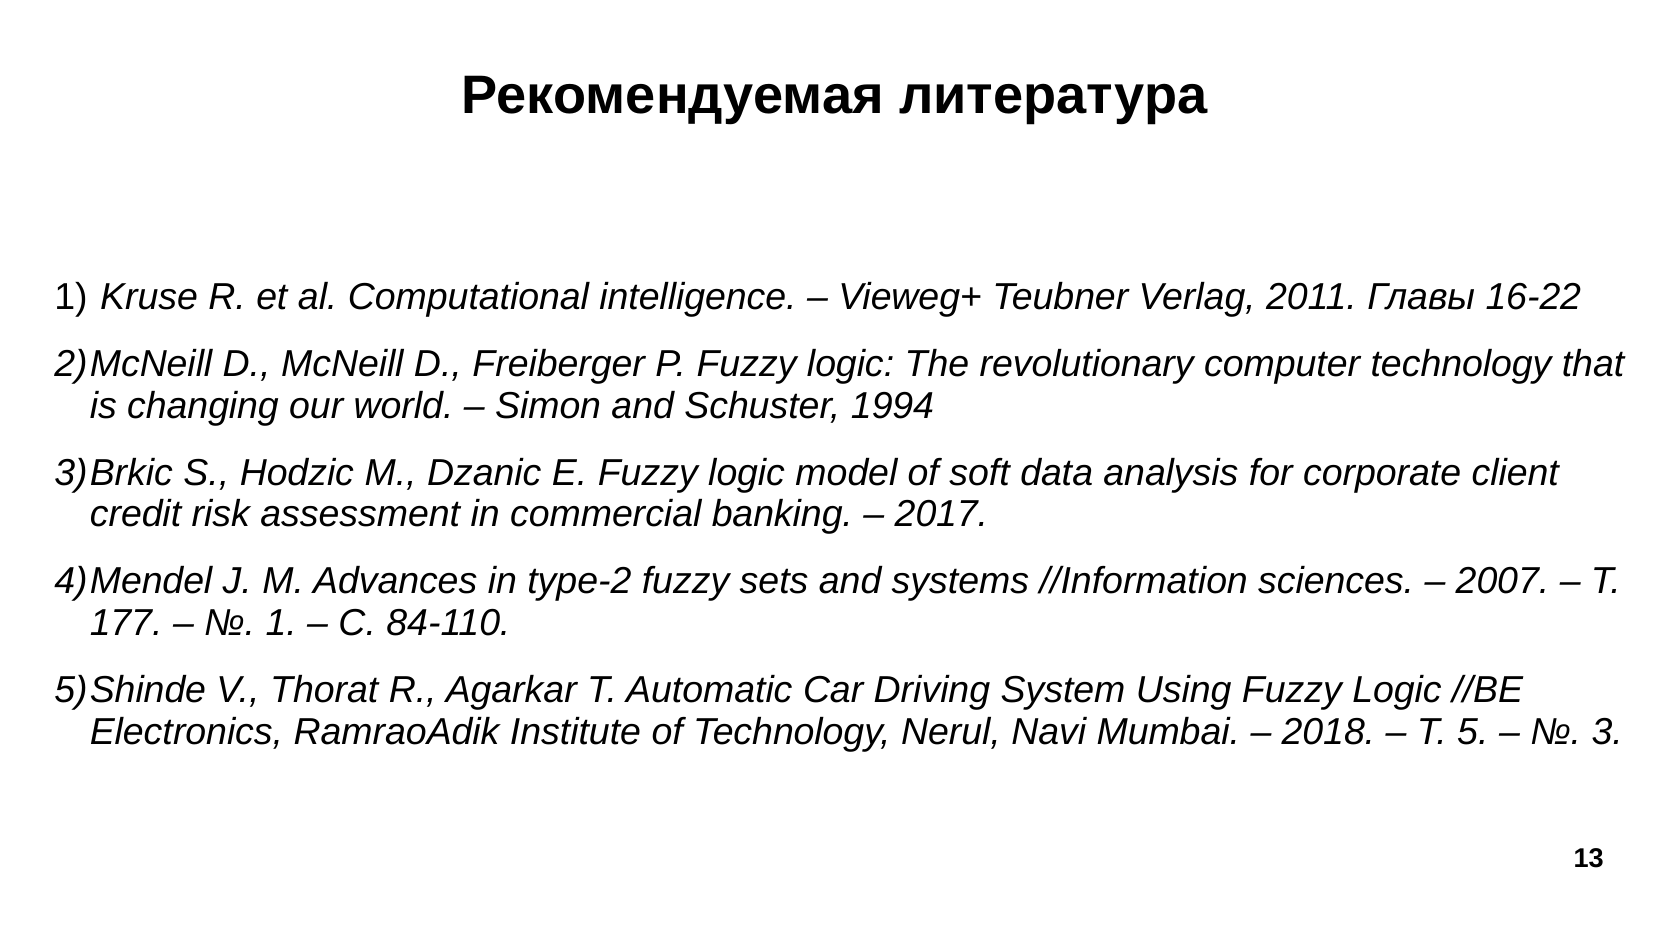

# Рекомендуемая литература
 Kruse R. et al. Computational intelligence. – Vieweg+ Teubner Verlag, 2011. Главы 16-22
McNeill D., McNeill D., Freiberger P. Fuzzy logic: The revolutionary computer technology that is changing our world. – Simon and Schuster, 1994
Brkic S., Hodzic M., Dzanic E. Fuzzy logic model of soft data analysis for corporate client credit risk assessment in commercial banking. – 2017.
Mendel J. M. Advances in type-2 fuzzy sets and systems //Information sciences. – 2007. – Т. 177. – №. 1. – С. 84-110.
Shinde V., Thorat R., Agarkar T. Automatic Car Driving System Using Fuzzy Logic //BE Electronics, RamraoAdik Institute of Technology, Nerul, Navi Mumbai. – 2018. – Т. 5. – №. 3.
13